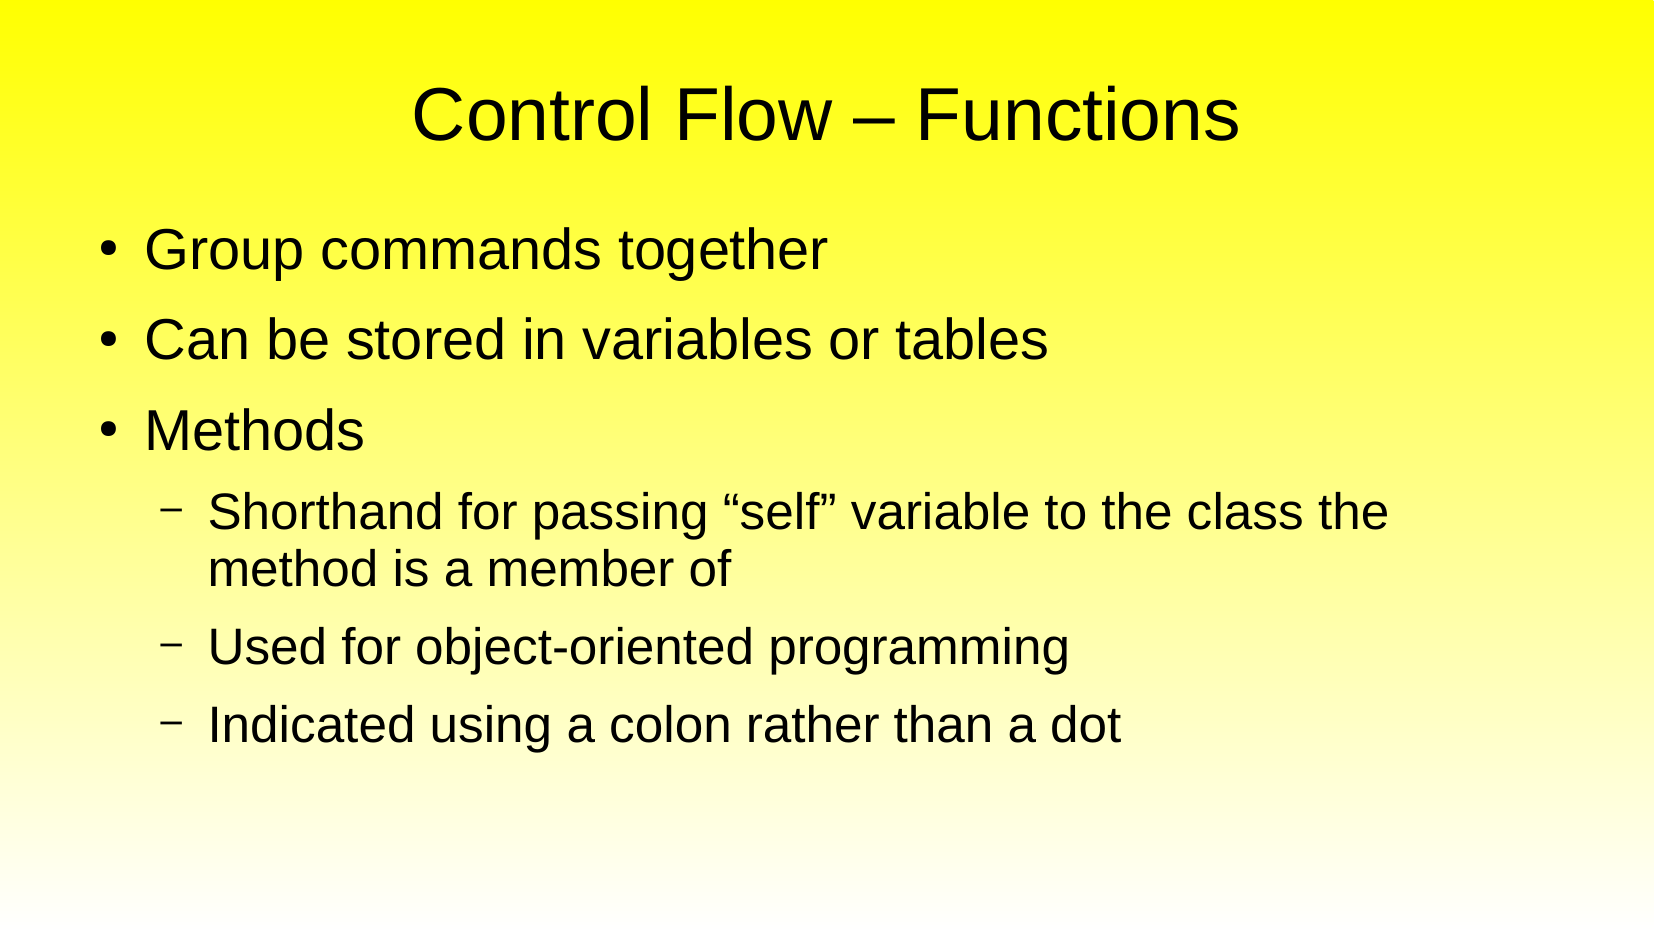

# Control Flow – Functions
Group commands together
Can be stored in variables or tables
Methods
Shorthand for passing “self” variable to the class the method is a member of
Used for object-oriented programming
Indicated using a colon rather than a dot